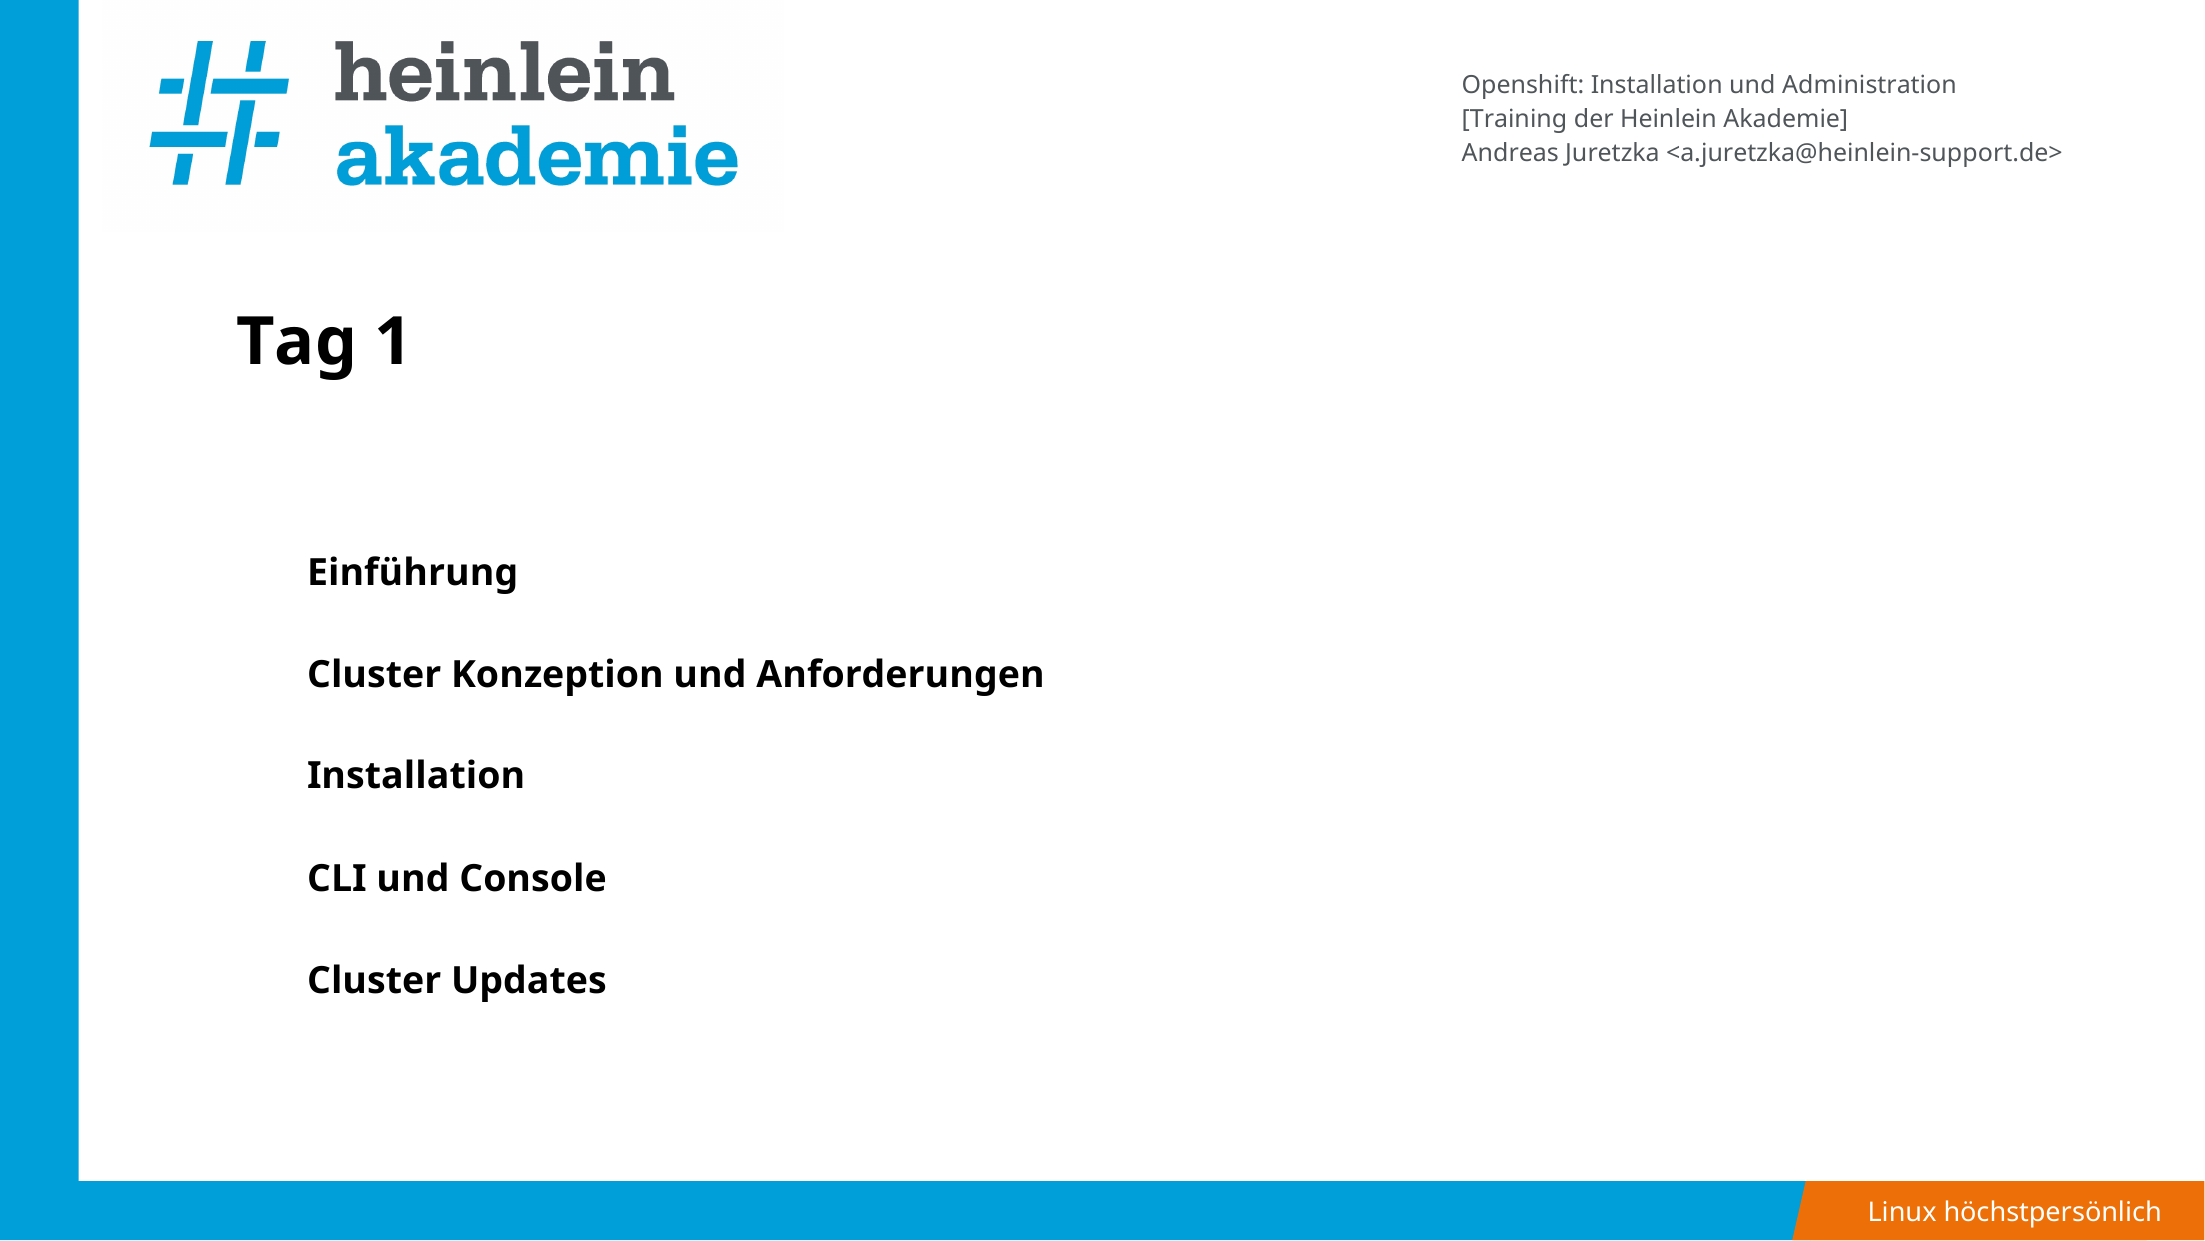

# Tag 1
Einführung
Cluster Konzeption und Anforderungen
Installation
CLI und Console
Cluster Updates